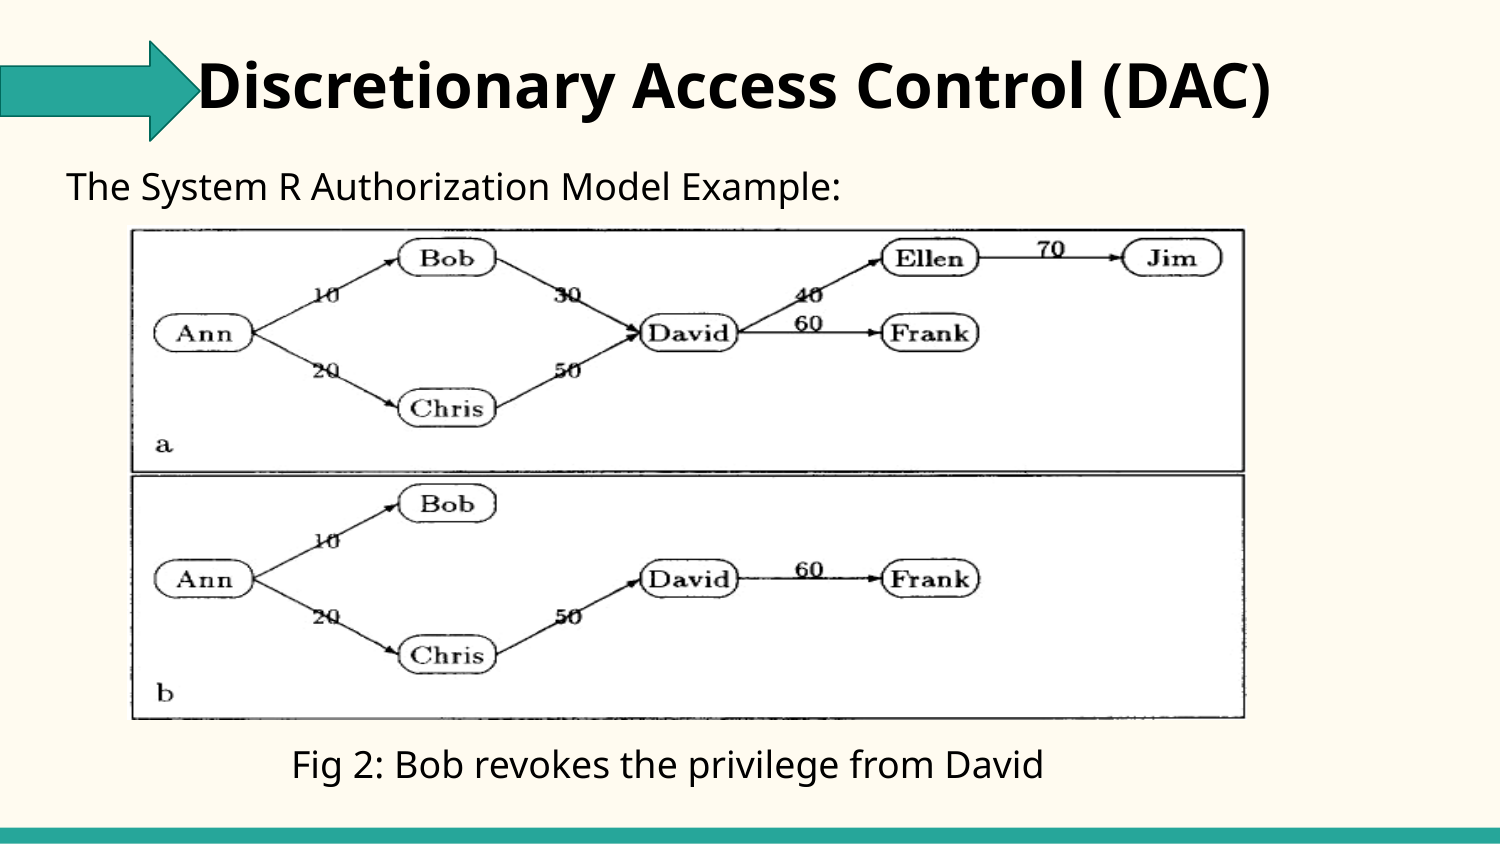

# Discretionary Access Control (DAC)
The System R Authorization Model Example:
Fig 2: Bob revokes the privilege from David